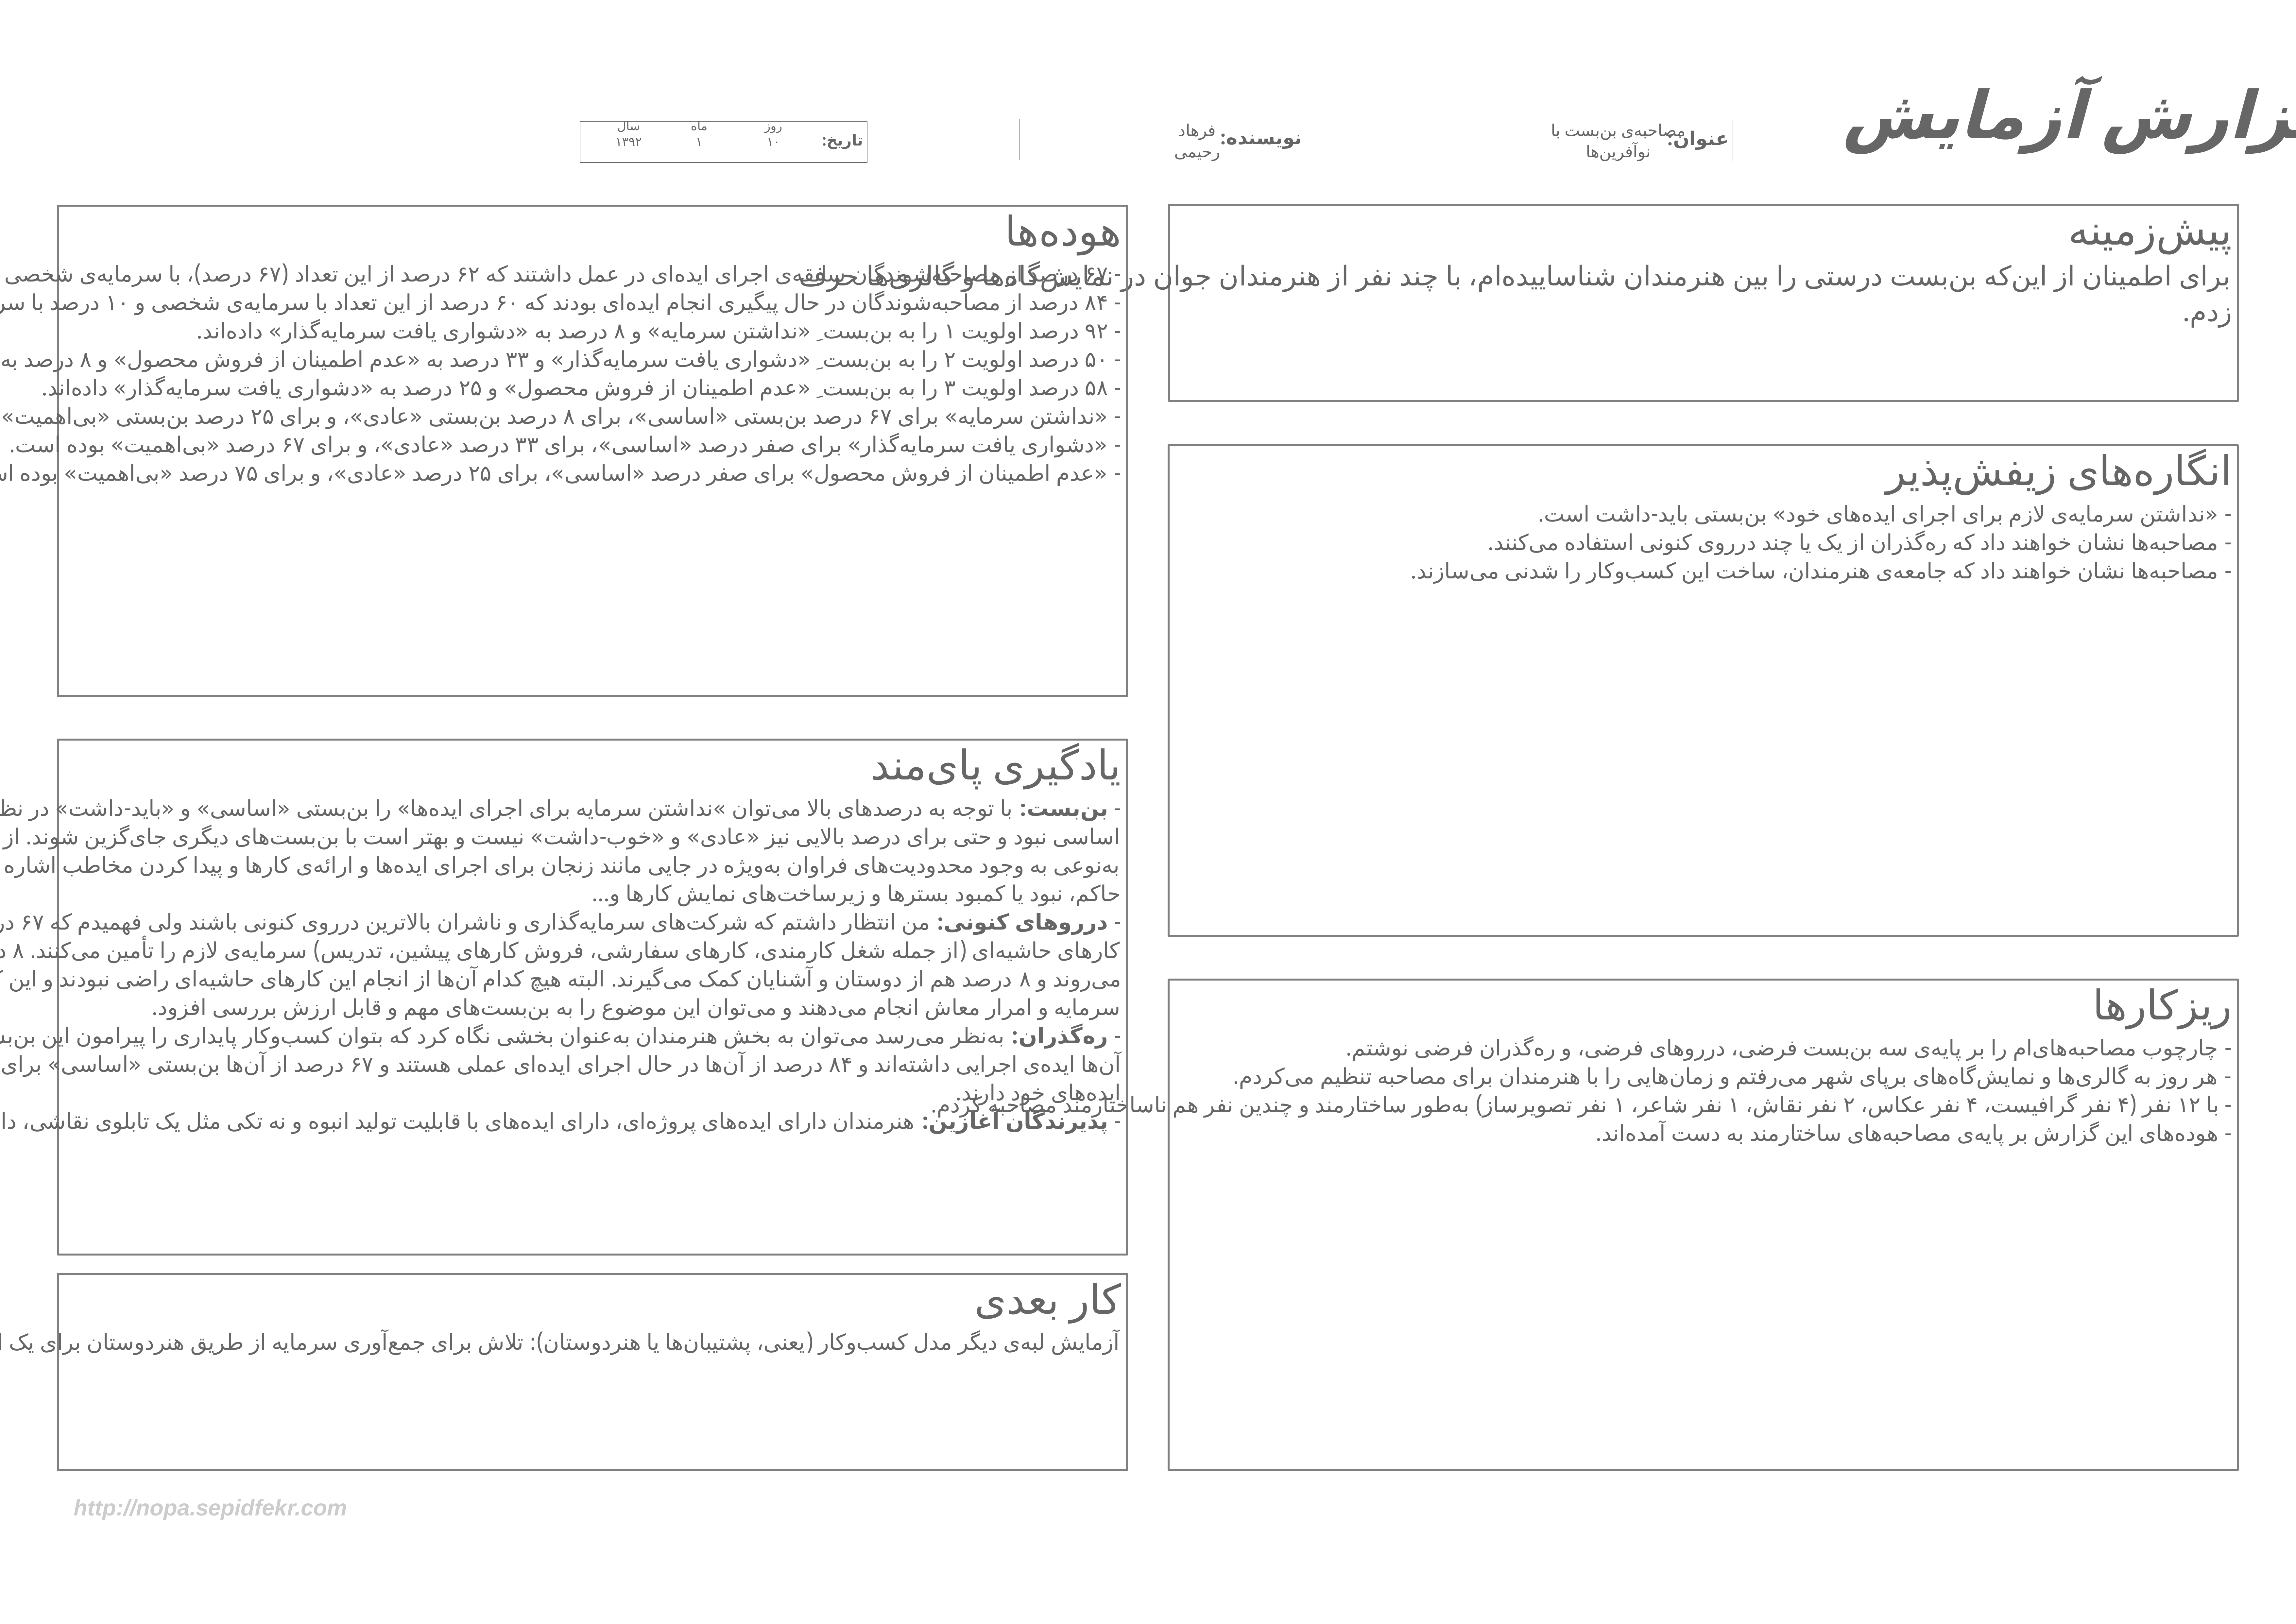

گزارش آزمایش
سال
۱۳۹۲
ماه
۱
روز
۱۰
نویسنده:
فرهاد رحیمی
مصاحبه‌ی بن‌بست با نوآفرین‌ها
عنوان:
تاریخ:
پیش‌زمینه
برای اطمینان از این‌که بن‌بست درستی را بین هنرمندان شناساییده‌ام، با چند نفر از هنرمندان جوان در نمایش‌گاه‌ها و گالری‌ها حرف
زدم.
هوده‌ها
- ۶۷ درصد از مصاحبه‌شوندگان سابقه‌ی اجرای ایده‌ای در عمل داشتند که ۶۲ درصد از این تعداد (۶۷ درصد)، با سرمایه‌ی شخصی این کار را انجام داده بودند.
- ۸۴ درصد از مصاحبه‌شوندگان در حال پیگیری انجام ایده‌ای بودند که ۶۰ درصد از این تعداد با سرمایه‌ی شخصی و ۱۰ درصد با سرمایه‌گذاری دیگران انجام می‌شوند.
- ۹۲ درصد اولویت ۱ را به بن‌بست ِ «نداشتن سرمایه» و ۸ درصد به «دشواری یافت سرمایه‌گذار» داده‌اند.
- ۵۰ درصد اولویت ۲ را به بن‌بست ِ «دشواری یافت سرمایه‌گذار» و ۳۳ درصد به «عدم اطمینان از فروش محصول» و ۸ درصد به «نداشتن سرمایه» داده‌اند.
- ۵۸ درصد اولویت ۳ را به بن‌بست ِ «عدم اطمینان از فروش محصول» و ۲۵ درصد به «دشواری یافت سرمایه‌گذار» داده‌اند.
- «نداشتن سرمایه» برای ۶۷ درصد بن‌بستی «اساسی»، برای ۸ درصد بن‌بستی «عادی»، و برای ۲۵ درصد بن‌بستی «بی‌اهمیت» بوده است.
- «دشواری یافت سرمایه‌گذار» برای صفر درصد «اساسی»، برای ۳۳ درصد «عادی»، و برای ۶۷ درصد «بی‌اهمیت» بوده است.
- «عدم اطمینان از فروش محصول» برای صفر درصد «اساسی»، برای ۲۵ درصد «عادی»، و برای ۷۵ درصد «بی‌اهمیت» بوده است.
انگاره‌های زیفش‌پذیر
- «نداشتن سرمایه‌ی لازم برای اجرای ایده‌های خود» بن‌بستی باید-داشت است.
- مصاحبه‌ها نشان خواهند داد که ره‌گذران از یک یا چند درروی کنونی استفاده می‌کنند.
- مصاحبه‌ها نشان خواهند داد که جامعه‌ی هنرمندان، ساخت این کسب‌وکار را شدنی می‌سازند.
یادگیری پای‌مند
- بن‌بست: با توجه به درصدهای بالا می‌توان »نداشتن سرمایه برای اجرای ایده‌ها» را بن‌بستی «اساسی» و «باید-داشت» در نظر گرفت. دو بن‌بست دیگر برای هیچ کسی
اساسی نبود و حتی برای درصد بالایی نیز «عادی» و «خوب-داشت» نیست و بهتر است با بن‌بست‌های دیگری جای‌گزین شوند. از جمله ۵۰ درصد از مصاحبه‌شوندگان
به‌نوعی به وجود محدودیت‌های فراوان به‌ویژه در جایی مانند زنجان برای اجرای ایده‌ها و ارائه‌ی کارها و پیدا کردن مخاطب اشاره کردند: ازجمله مخاطبان کم، فرهنگ ِ
حاکم، نبود یا کمبود بسترها و زیرساخت‌های نمایش کارها و...
- درروهای کنونی: من انتظار داشتم که شرکت‌های سرمایه‌گذاری و ناشران بالاترین درروی کنونی باشند ولی فهمیدم که ۶۷ درصد از این هنرمندان با انجام
کارهای حاشیه‌ای (از جمله شغل کارمندی، کارهای سفارشی، فروش کارهای پیشین، تدریس) سرمایه‌ی لازم را تأمین می‌کنند. ۸ درصد به سراغ ناشران و شرکت‌ها
می‌روند و ۸ درصد هم از دوستان و آشنایان کمک می‌گیرند. البته هیچ کدام آن‌ها از انجام این کارهای حاشیه‌ای راضی نبودند و این کارها را به‌ناچار برای جمع‌آوری
سرمایه و امرار معاش انجام می‌دهند و می‌توان این موضوع را به بن‌بست‌های مهم و قابل ارزش بررسی افزود.
- ره‌گذران: به‌نظر می‌رسد می‌توان به بخش هنرمندان به‌عنوان بخشی نگاه کرد که بتوان کسب‌وکار پایداری را پیرامون این بن‌بست آن‌ها ساخت چرا که ۶۷ درصد از
آن‌ها ایده‌ی اجرایی داشته‌اند و ۸۴ درصد از آن‌ها در حال اجرای ایده‌ای عملی هستند و ۶۷ درصد از آن‌ها بن‌بستی «اساسی» برای تأمین سرمایه‌ی لازم برای اجرای
ایده‌های خود دارند.
- پذیرندگان آغازین: هنرمندان دارای ایده‌های پروژه‌ای، دارای ایده‌های با قابلیت تولید انبوه و نه تکی مثل یک تابلوی نقاشی، دارای روابط دوستی بسیار
ریزکارها
- چارچوب مصاحبه‌های‌ام را بر پایه‌ی سه بن‌بست فرضی، درروهای فرضی، و ره‌گذران فرضی نوشتم.
- هر روز به گالری‌ها و نمایش‌گاه‌های برپای شهر می‌رفتم و زمان‌هایی را با هنرمندان برای مصاحبه تنظیم می‌کردم.
- با ۱۲ نفر (۴ نفر گرافیست، ۴ نفر عکاس، ۲ نفر نقاش، ۱ نفر شاعر، ۱ نفر تصویرساز) به‌طور ساختارمند و چندین نفر هم ناساختارمند مصاحبه کردم.
- هوده‌های این گزارش بر پایه‌ی مصاحبه‌های ساختارمند به دست آمده‌اند.
کار بعدی
آزمایش لبه‌ی دیگر مدل کسب‌وکار (یعنی، پشتیبان‌ها یا هنردوستان): تلاش برای جمع‌آوری سرمایه از طریق هنردوستان برای یک ایده‌ی کارآفرینانه‌ی هنری
http://nopa.sepidfekr.com